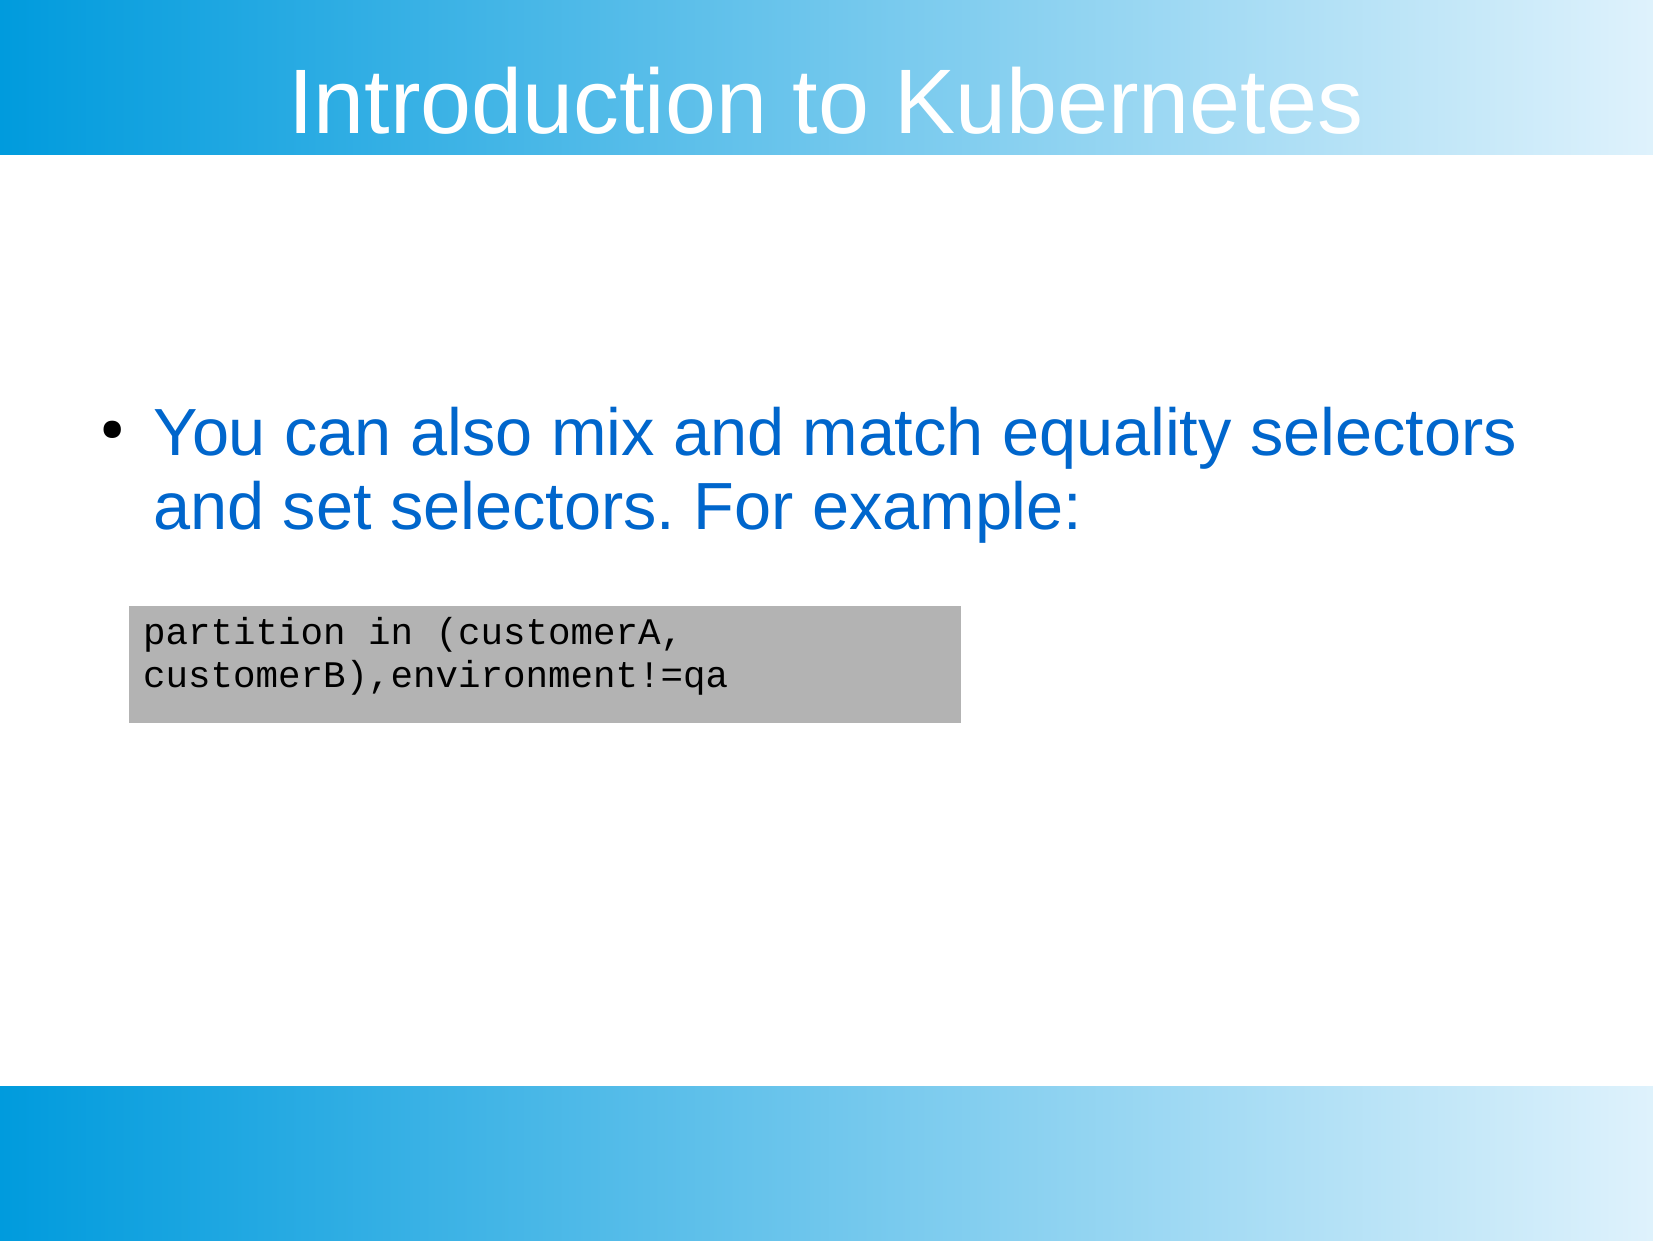

# Introduction to Kubernetes
You can also mix and match equality selectors and set selectors. For example:
| partition in (customerA, customerB),environment!=qa |
| --- |